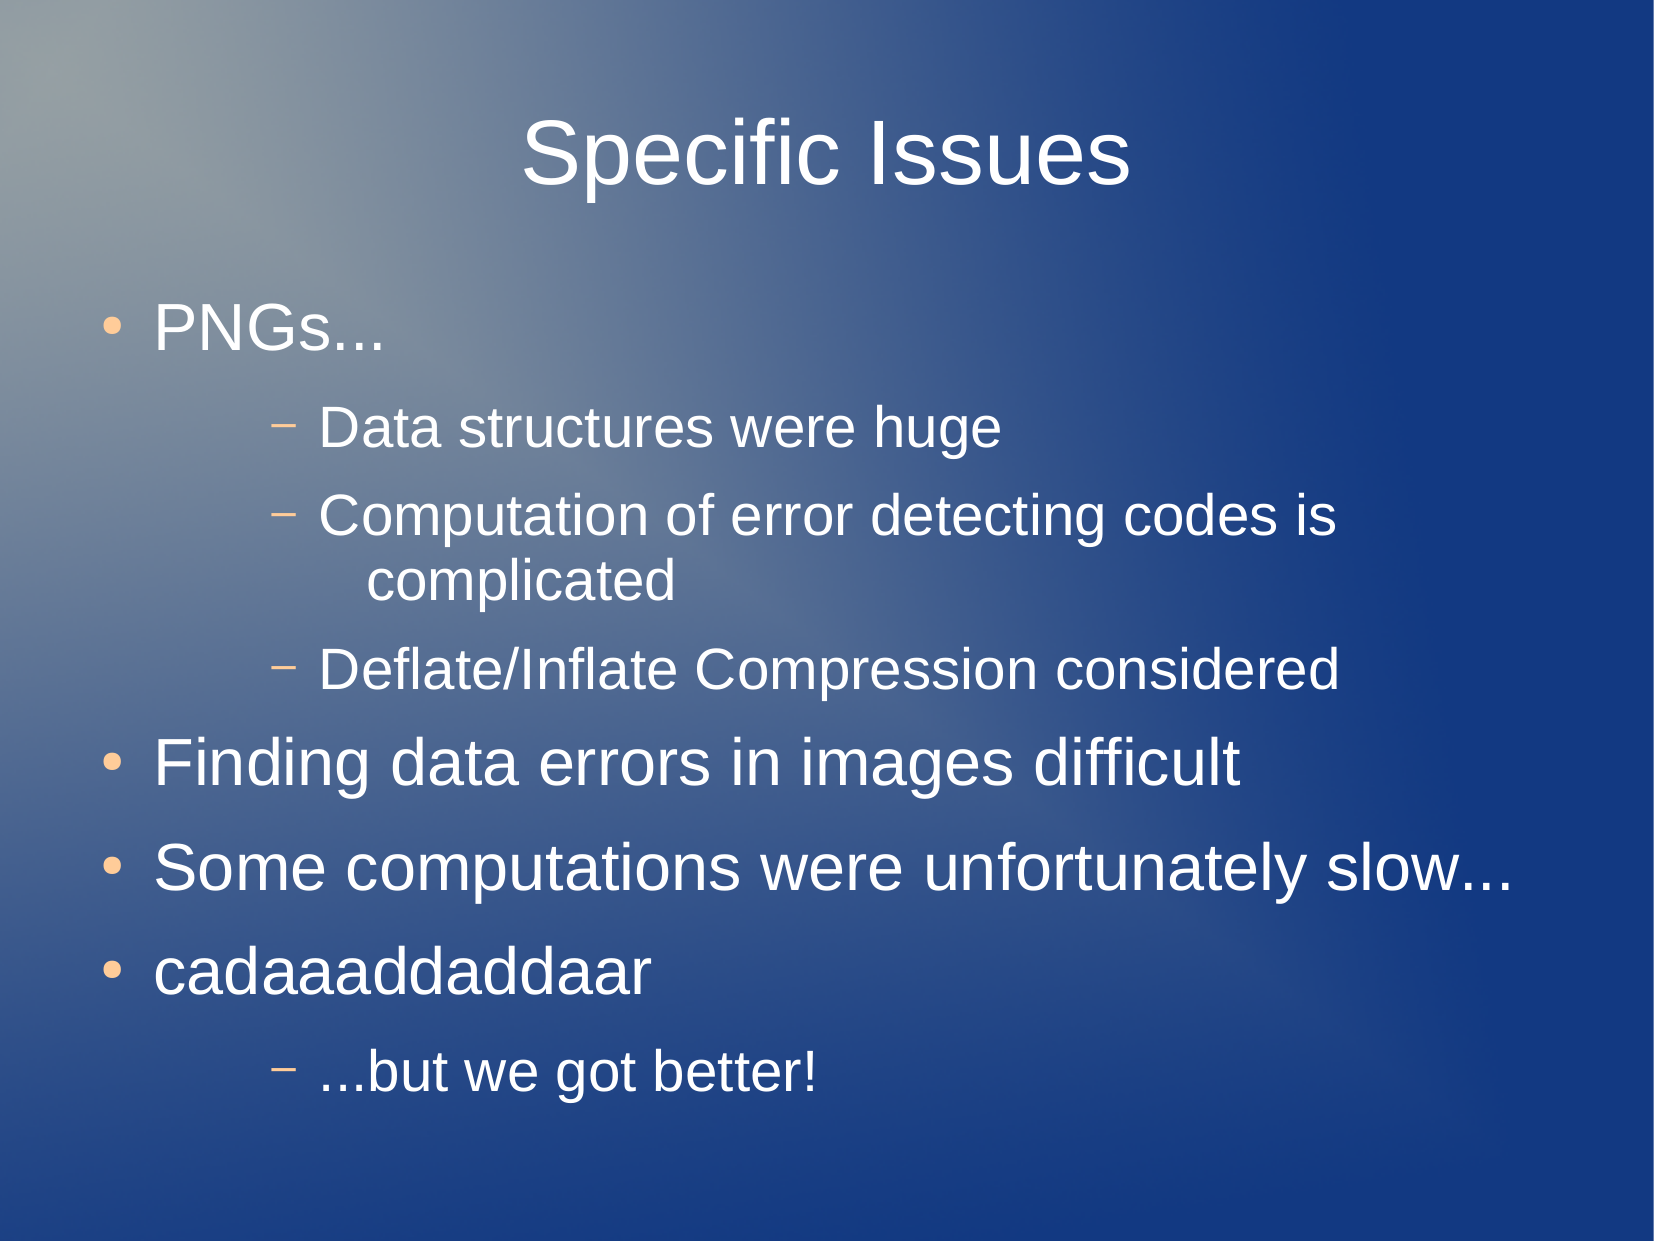

# Specific Issues
PNGs...
Data structures were huge
Computation of error detecting codes is complicated
Deflate/Inflate Compression considered
Finding data errors in images difficult
Some computations were unfortunately slow...
cadaaaddaddaar
...but we got better!